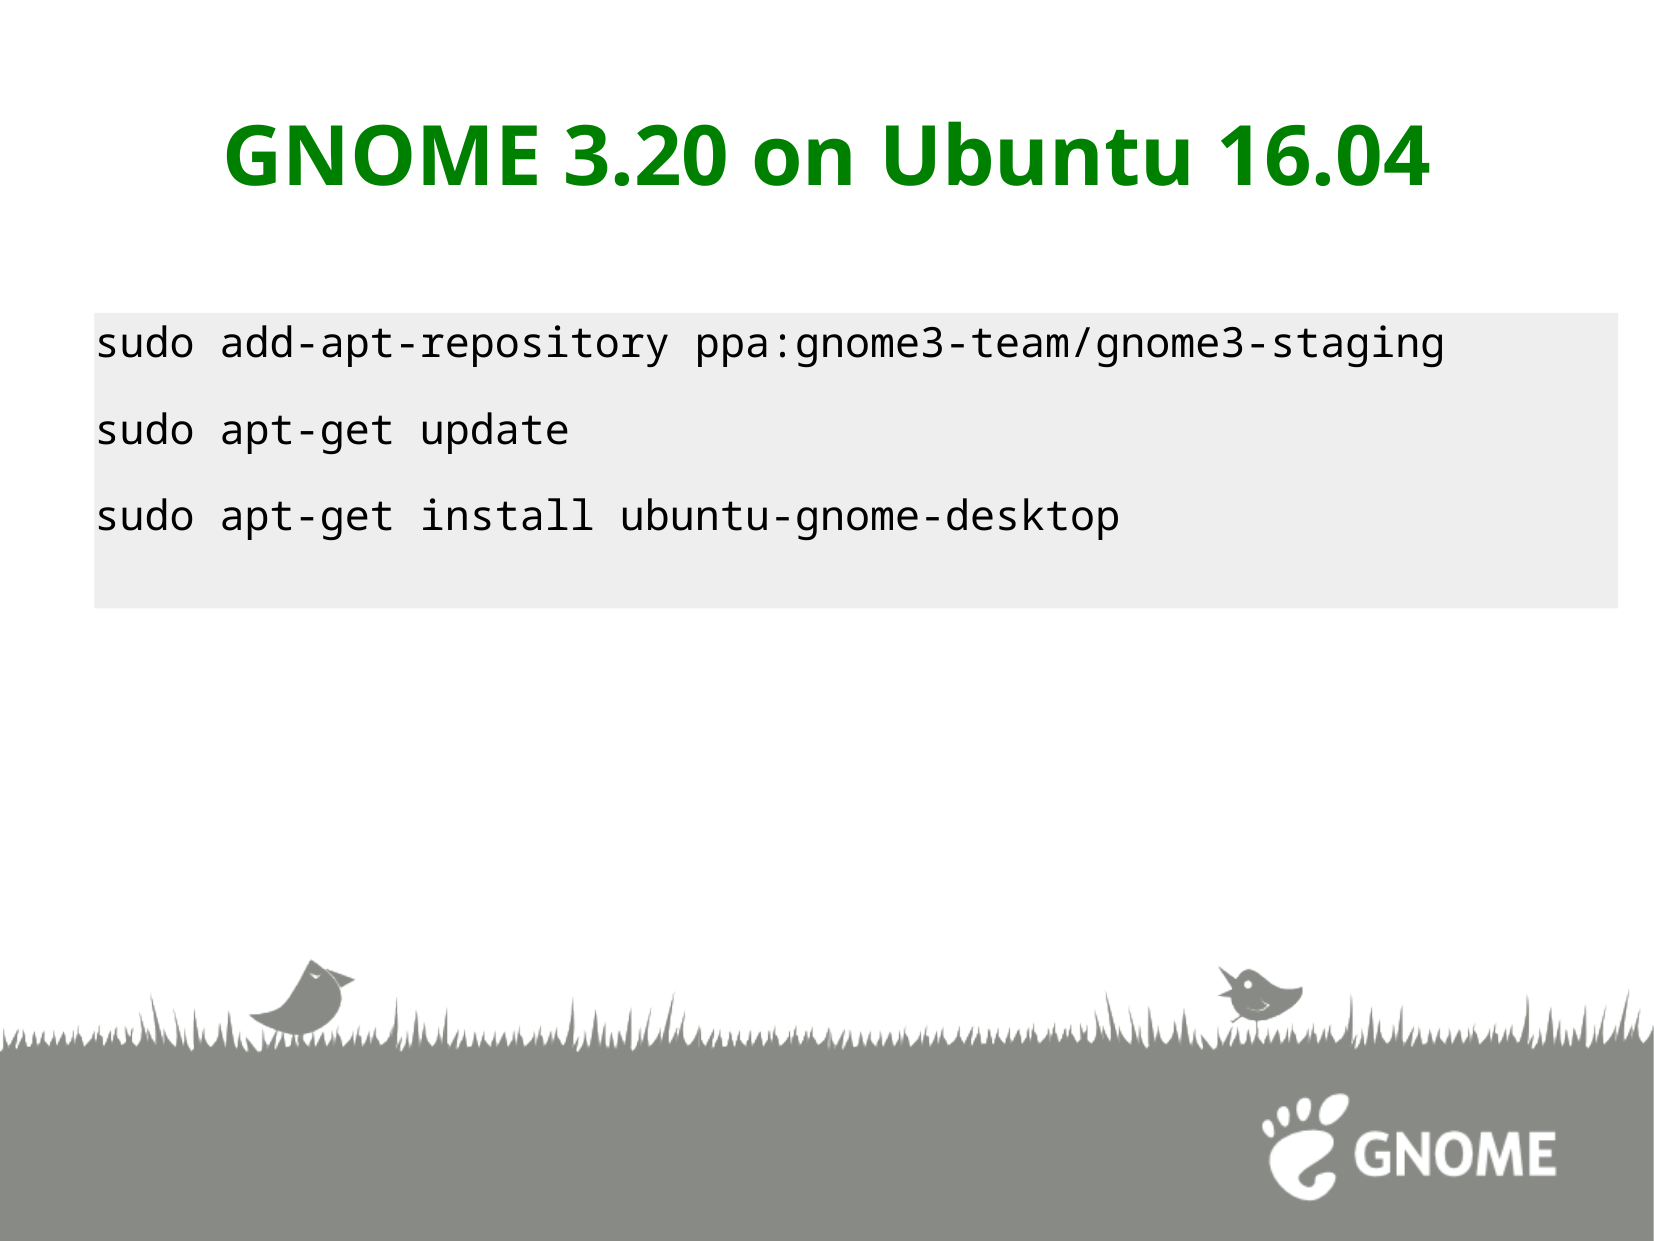

# GNOME 3.20 on Ubuntu 16.04
sudo add-apt-repository ppa:gnome3-team/gnome3-staging
sudo apt-get update
sudo apt-get install ubuntu-gnome-desktop